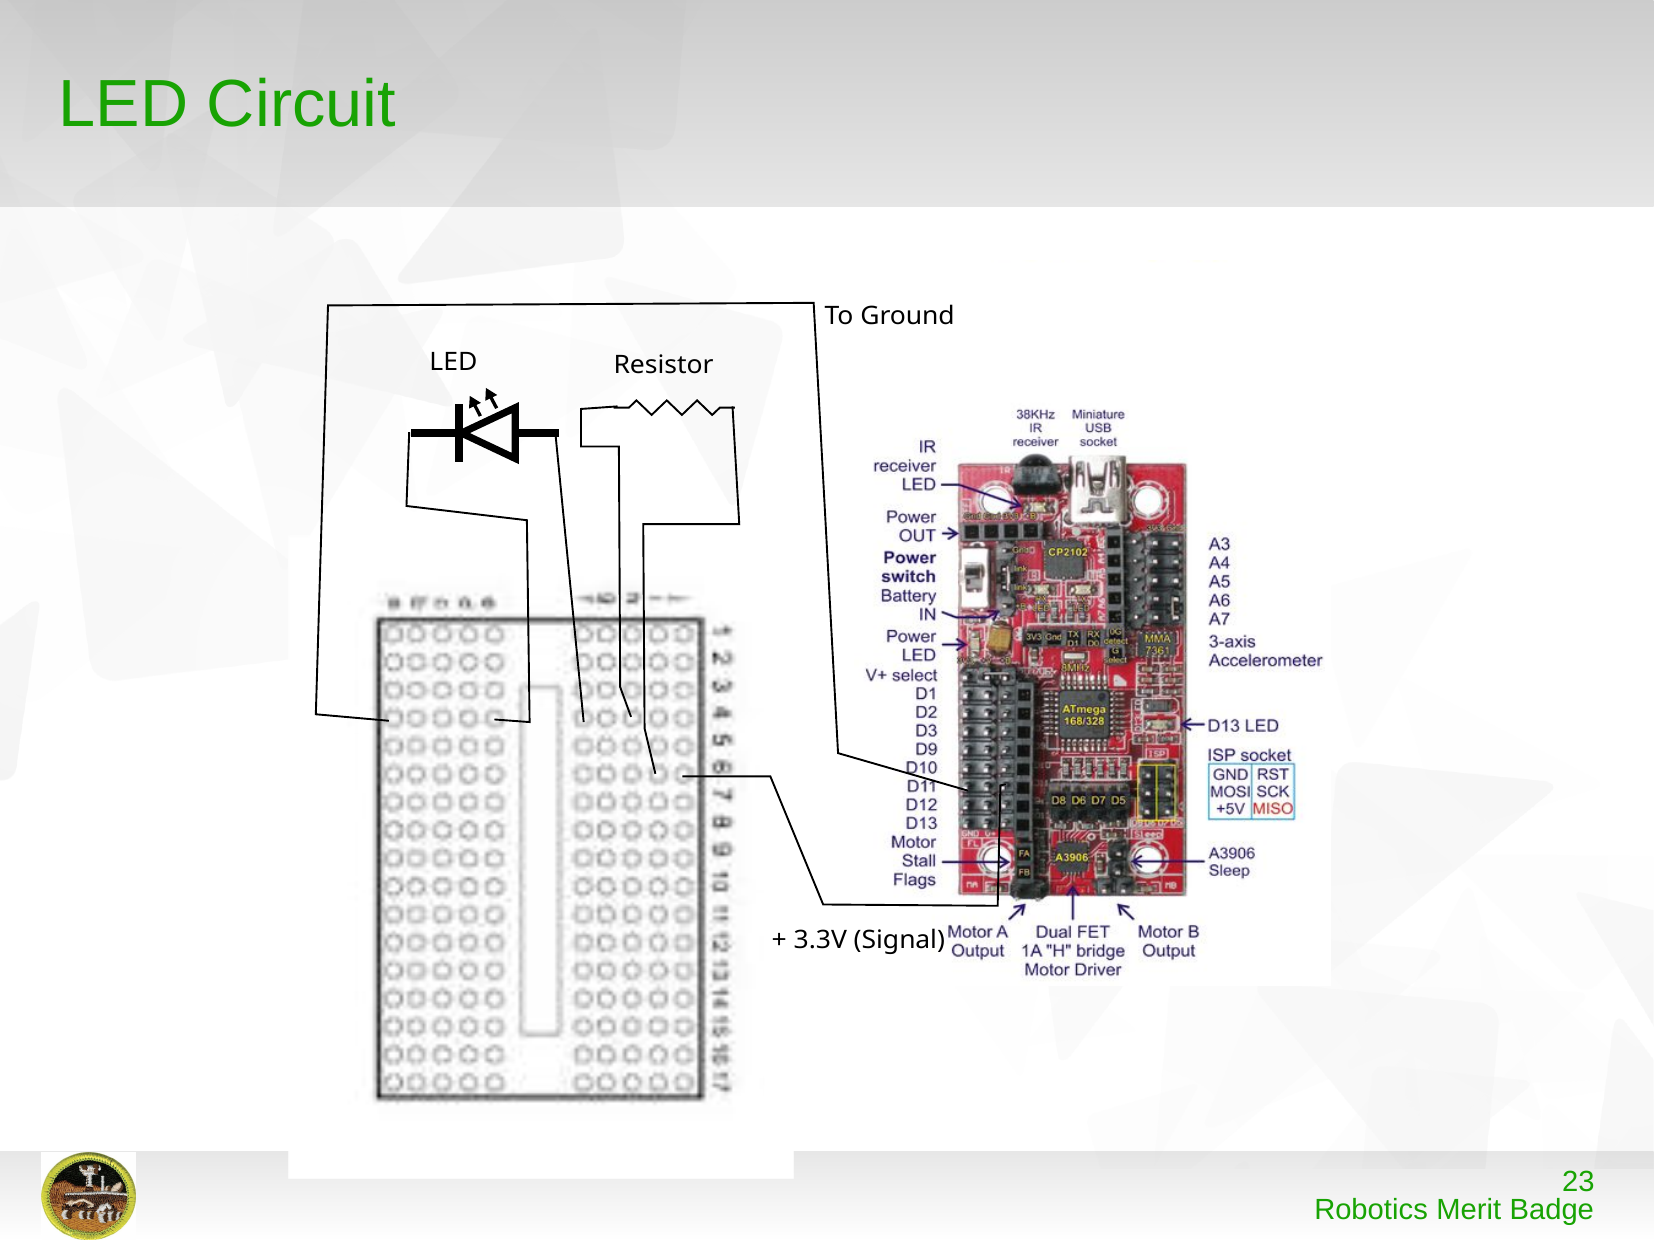

# LED Circuit
23
Robotics Merit Badge